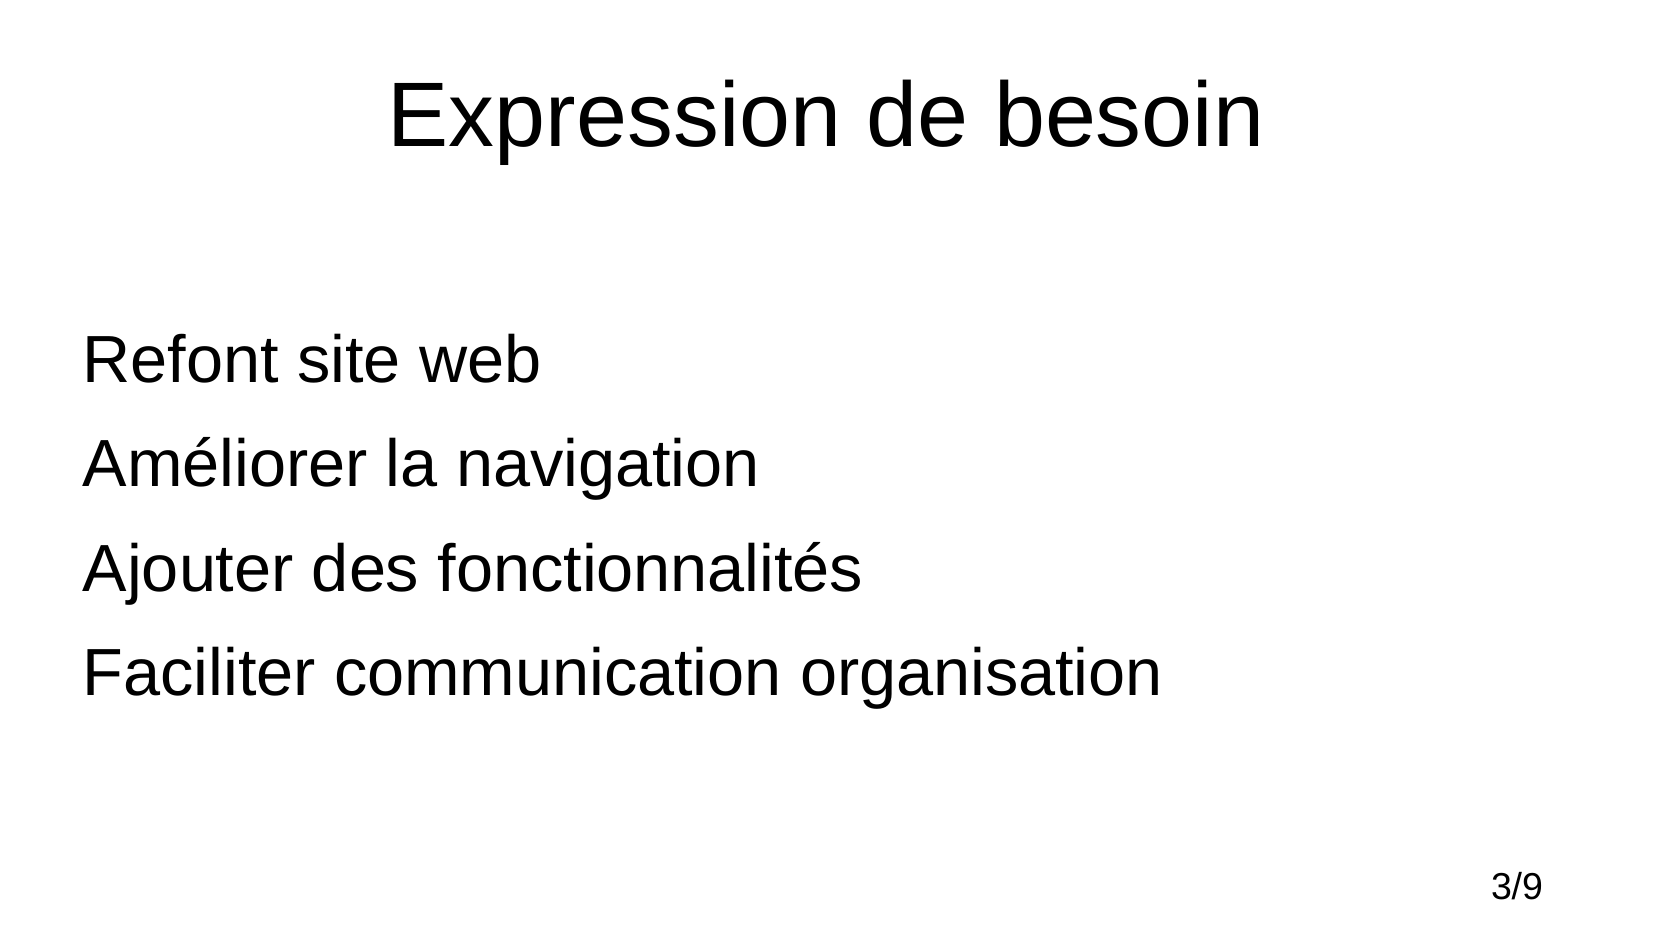

# Expression de besoin
Refont site web
Améliorer la navigation
Ajouter des fonctionnalités
Faciliter communication organisation
3/9